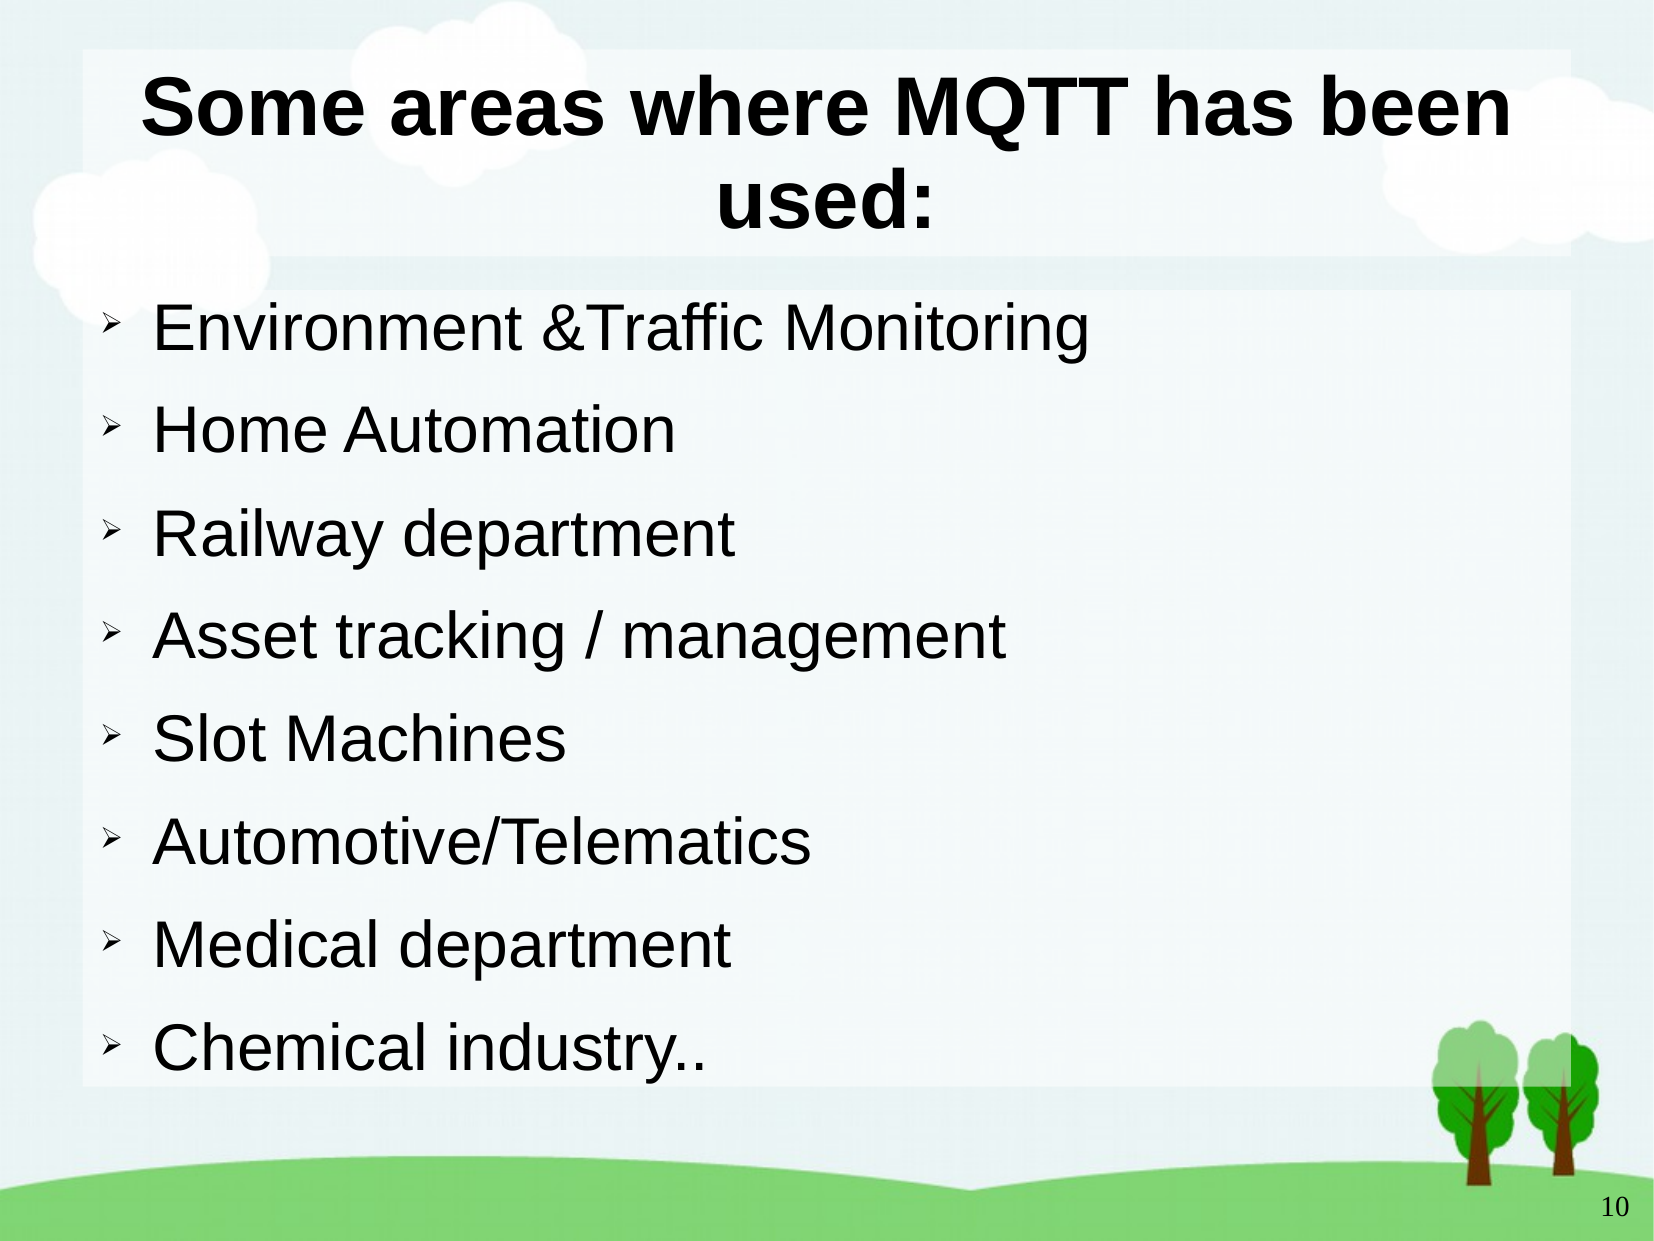

# Some areas where MQTT has been used:
Environment &Traffic Monitoring
Home Automation
Railway department
Asset tracking / management
Slot Machines
Automotive/Telematics
Medical department
Chemical industry..
10